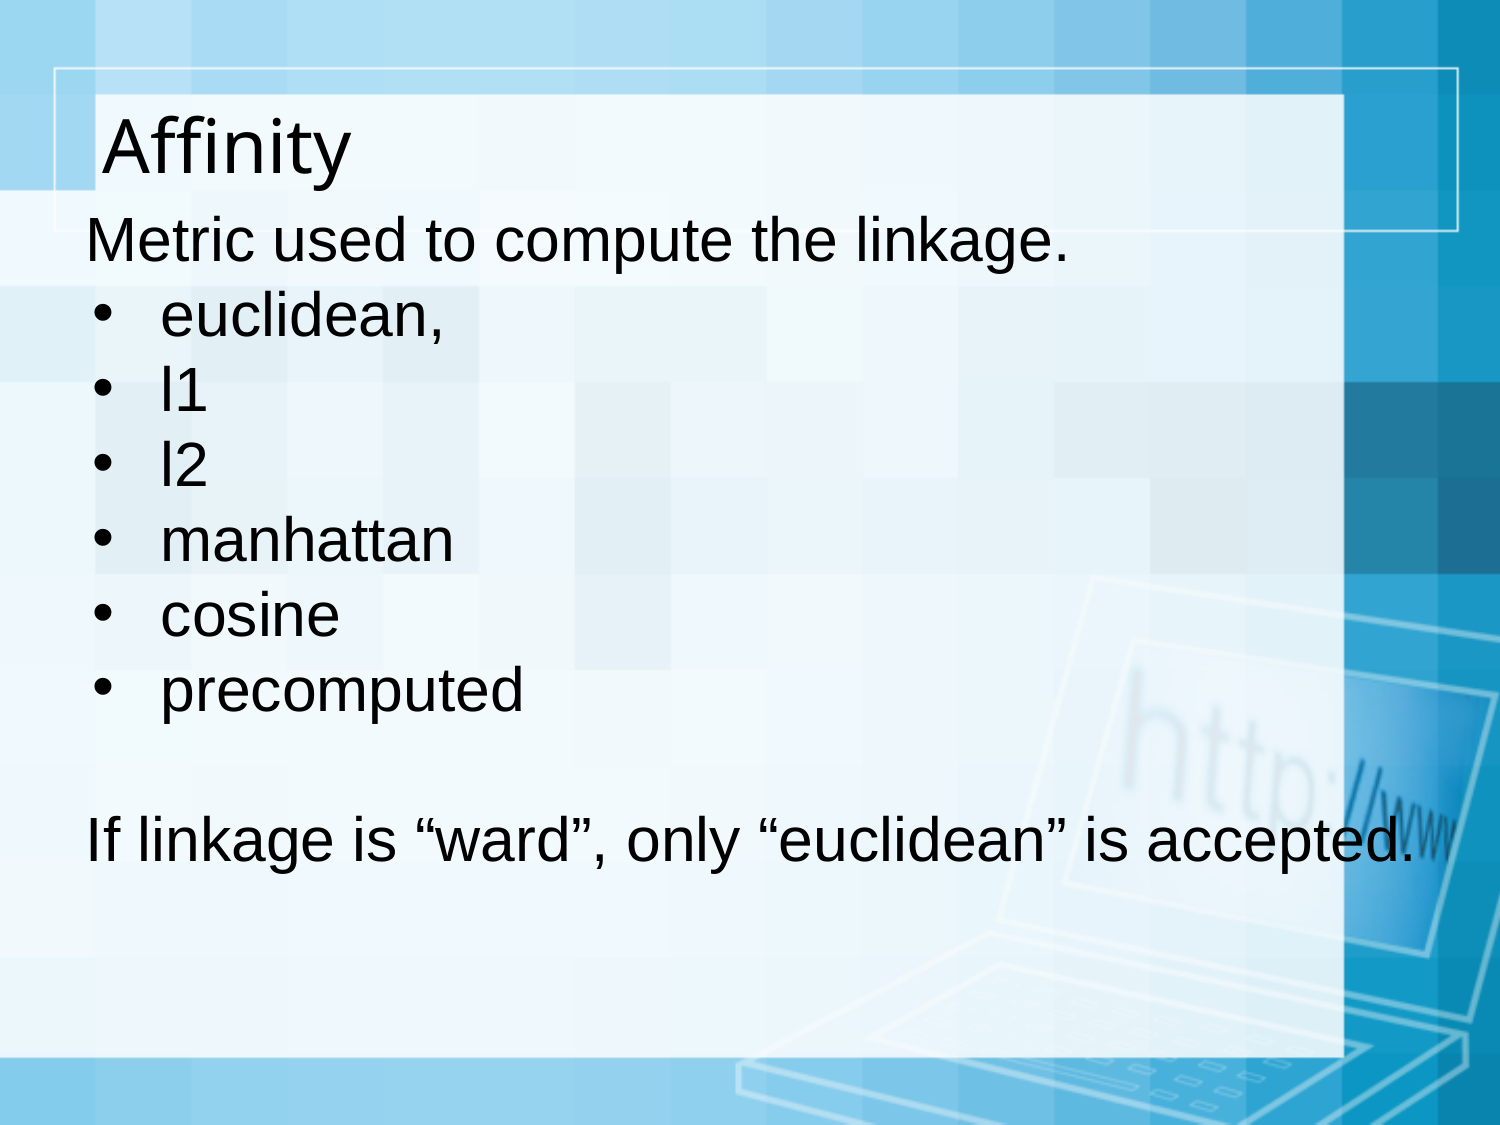

# Affinity
Metric used to compute the linkage.
euclidean,
l1
l2
manhattan
cosine
precomputed
If linkage is “ward”, only “euclidean” is accepted.